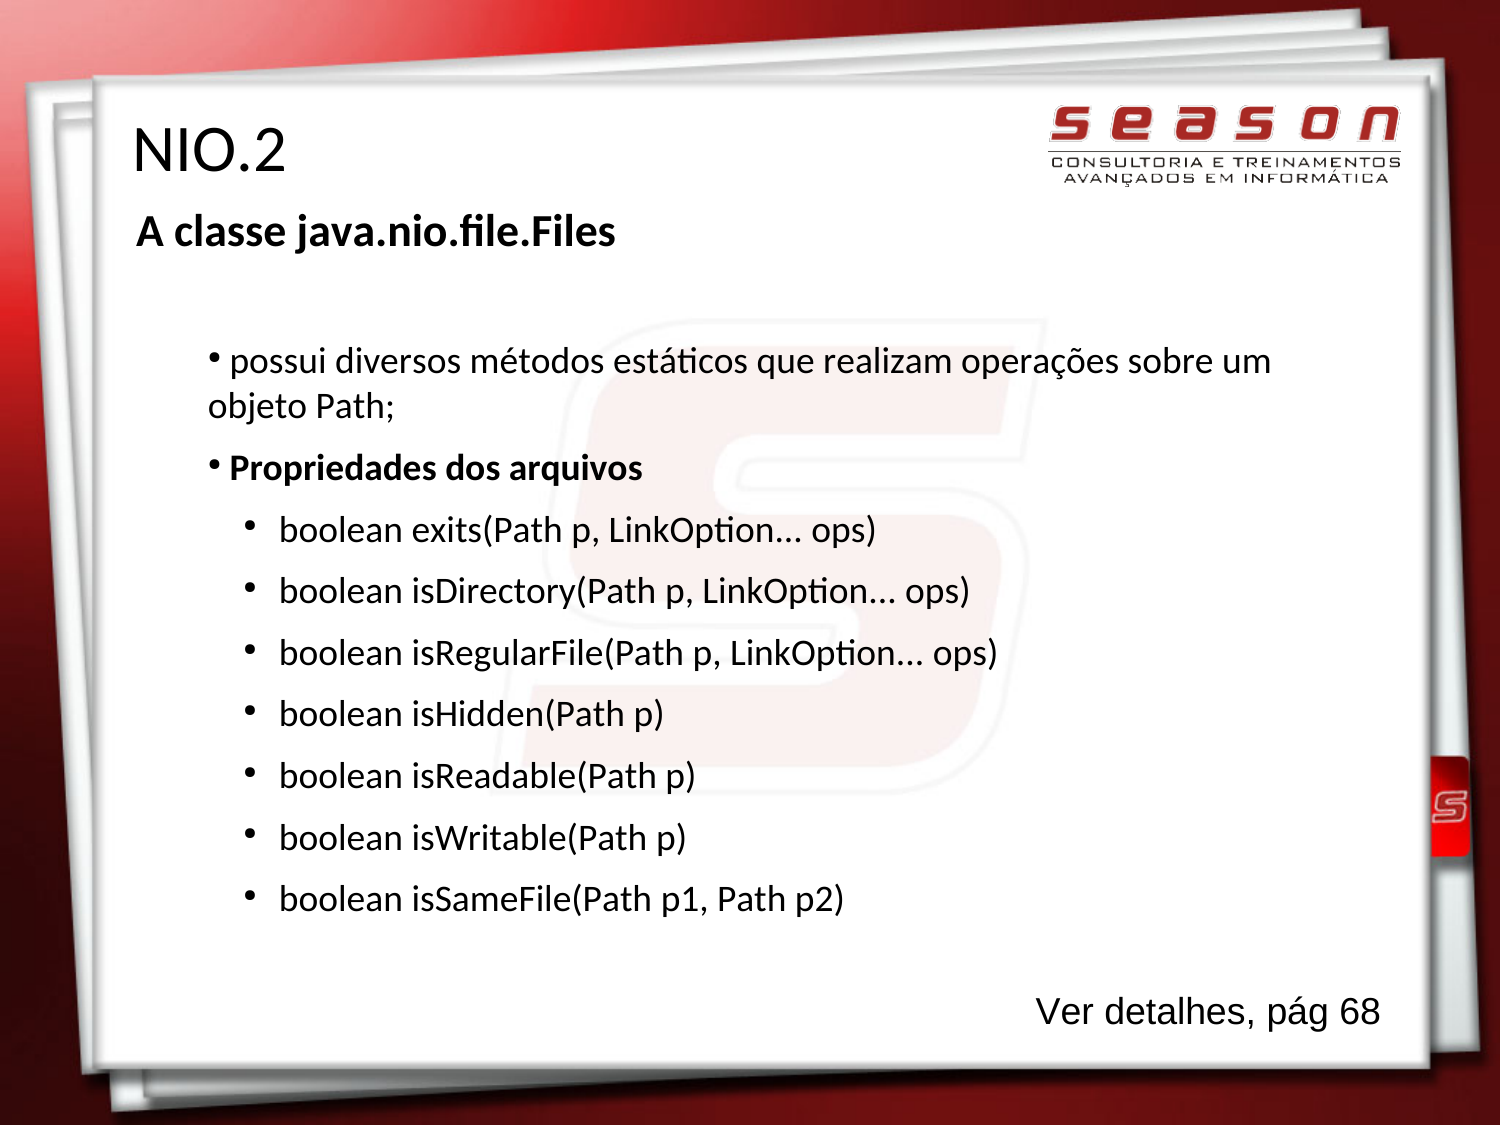

# NIO.2
A classe java.nio.file.Files
 possui diversos métodos estáticos que realizam operações sobre um objeto Path;
 Propriedades dos arquivos
boolean exits(Path p, LinkOption... ops)
boolean isDirectory(Path p, LinkOption... ops)
boolean isRegularFile(Path p, LinkOption... ops)
boolean isHidden(Path p)
boolean isReadable(Path p)
boolean isWritable(Path p)
boolean isSameFile(Path p1, Path p2)
Ver detalhes, pág 68